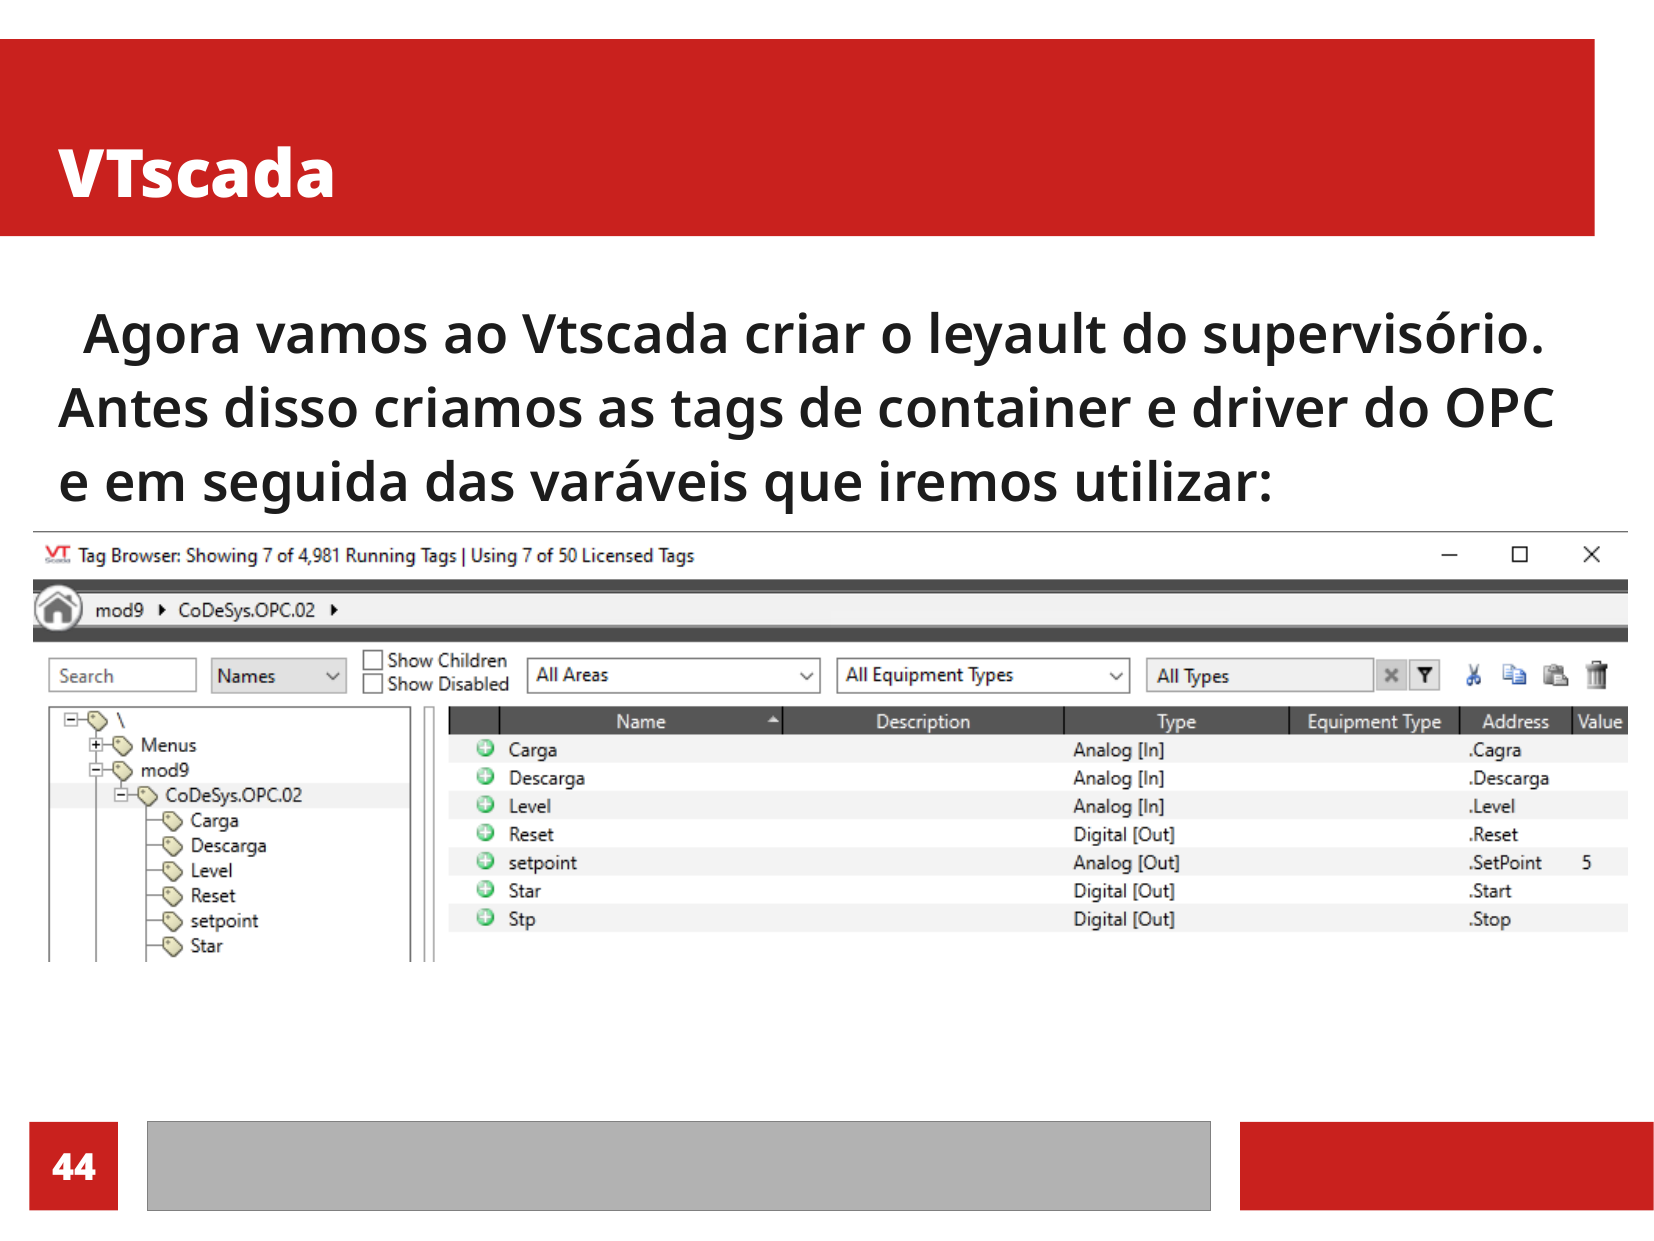

# VTscada
Agora vamos ao Vtscada criar o leyault do supervisório. Antes disso criamos as tags de container e driver do OPC e em seguida das varáveis que iremos utilizar:
44